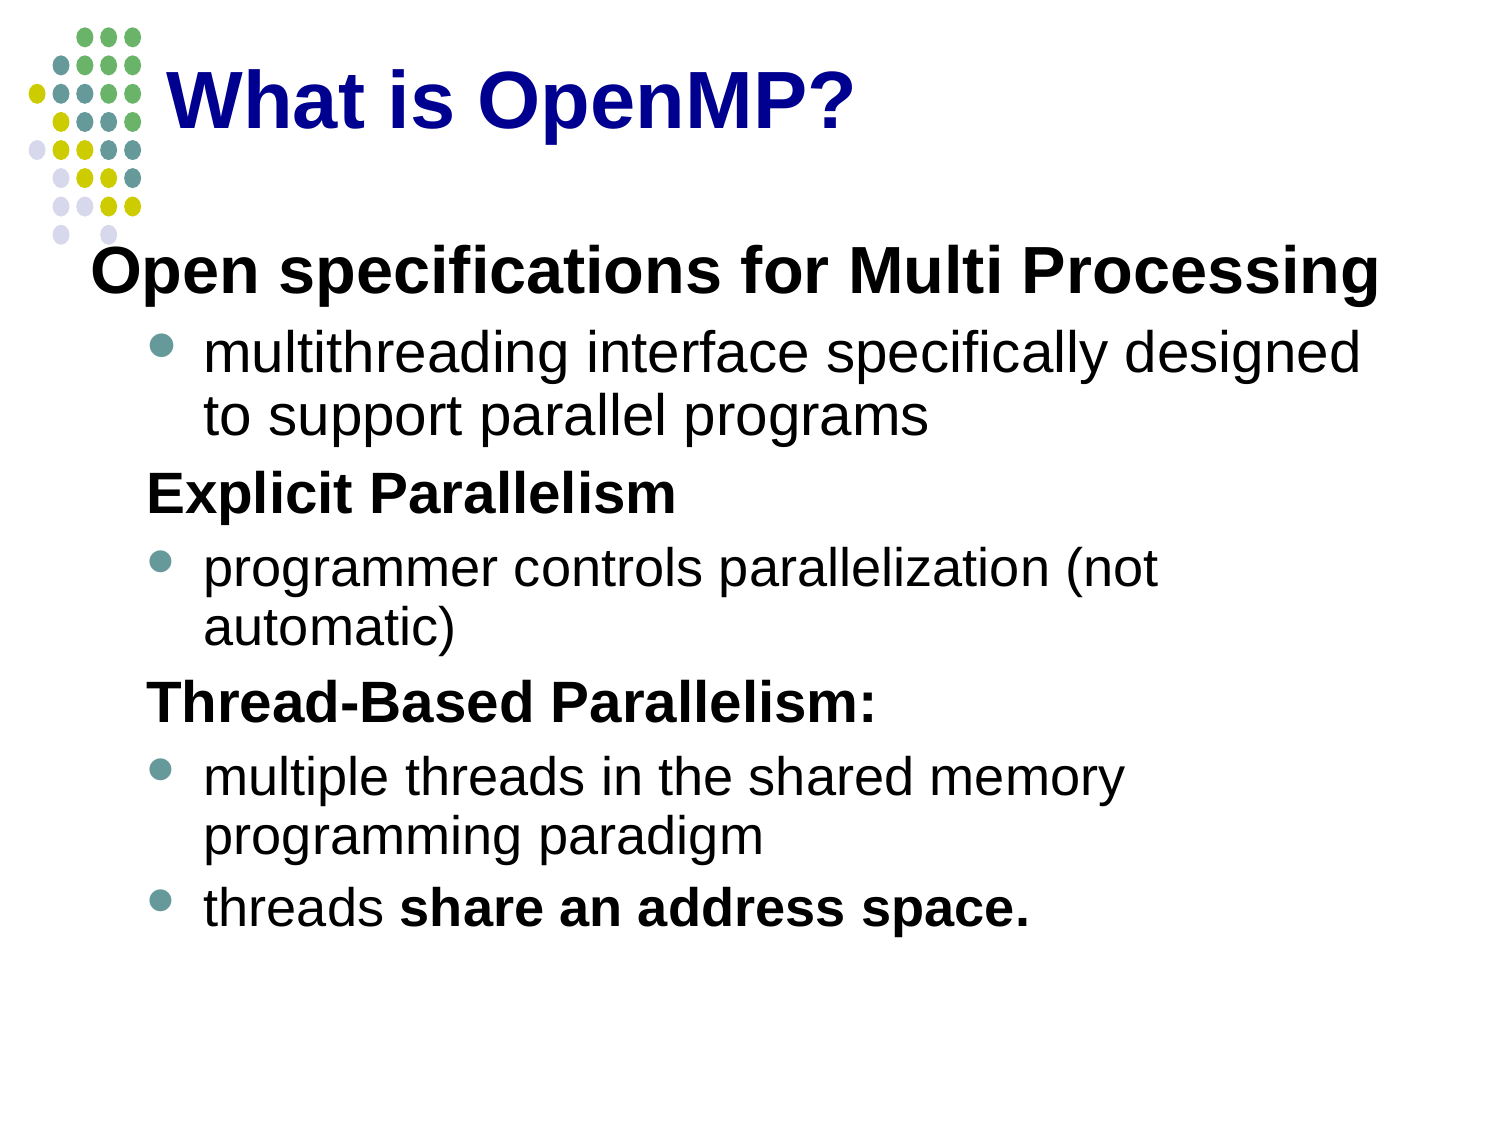

# What is OpenMP?
Open specifications for Multi Processing
multithreading interface specifically designed to support parallel programs
	Explicit Parallelism
programmer controls parallelization (not automatic)
	Thread-Based Parallelism:
multiple threads in the shared memory programming paradigm
threads share an address space.